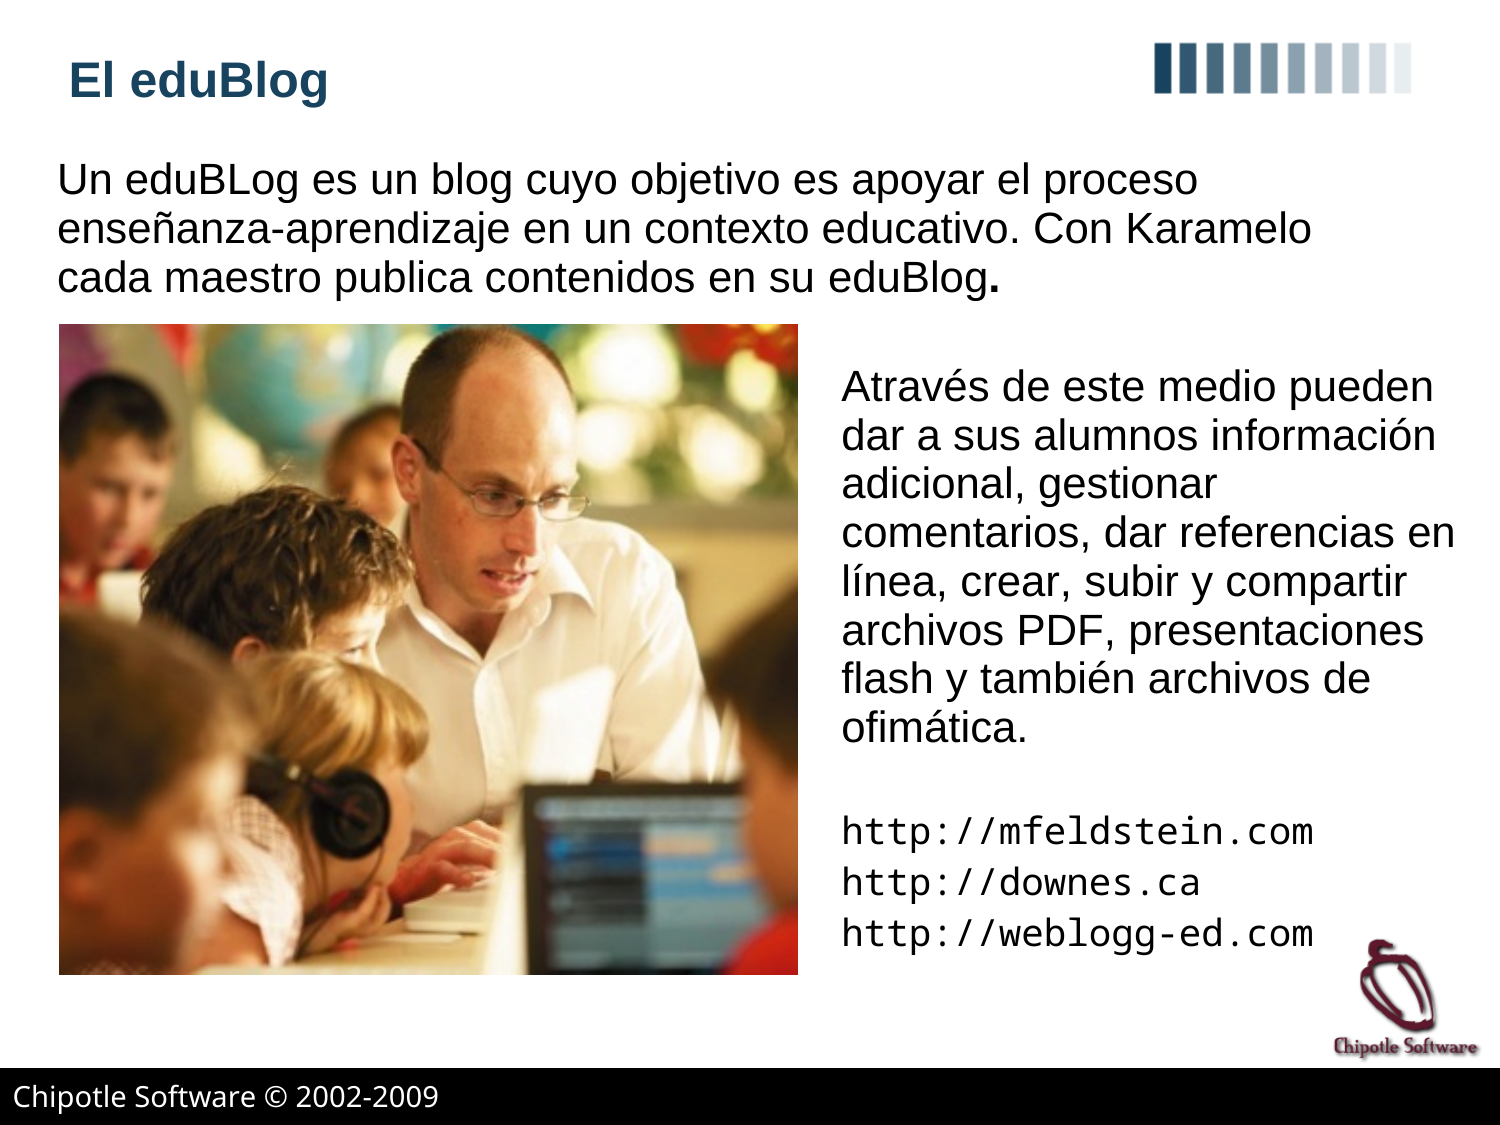

# El eduBlog
Un eduBLog es un blog cuyo objetivo es apoyar el proceso enseñanza-aprendizaje en un contexto educativo. Con Karamelo cada maestro publica contenidos en su eduBlog.
Através de este medio pueden dar a sus alumnos información adicional, gestionar comentarios, dar referencias en línea, crear, subir y compartir archivos PDF, presentaciones flash y también archivos de ofimática.
http://mfeldstein.com
http://downes.ca
http://weblogg-ed.com